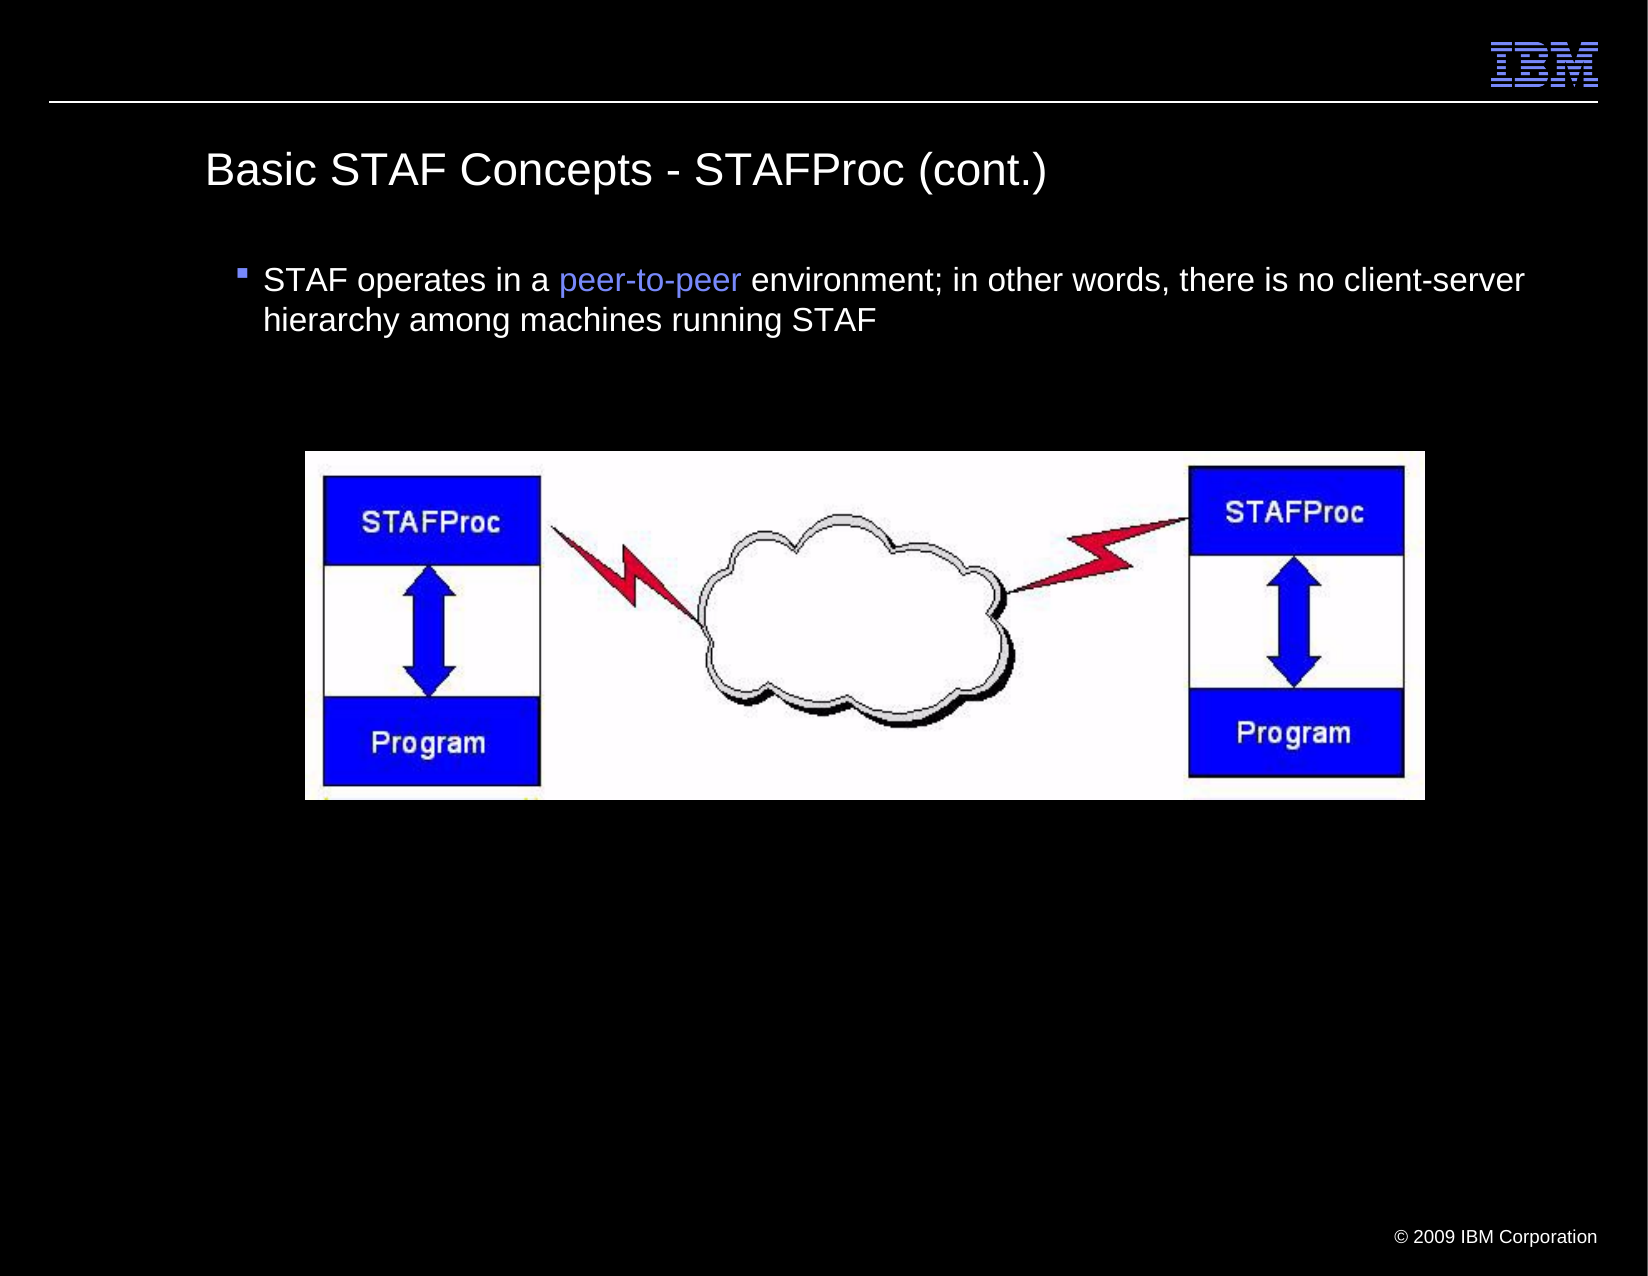

# Basic STAF Concepts - STAFProc (cont.)
STAF operates in a peer-to-peer environment; in other words, there is no client-server hierarchy among machines running STAF